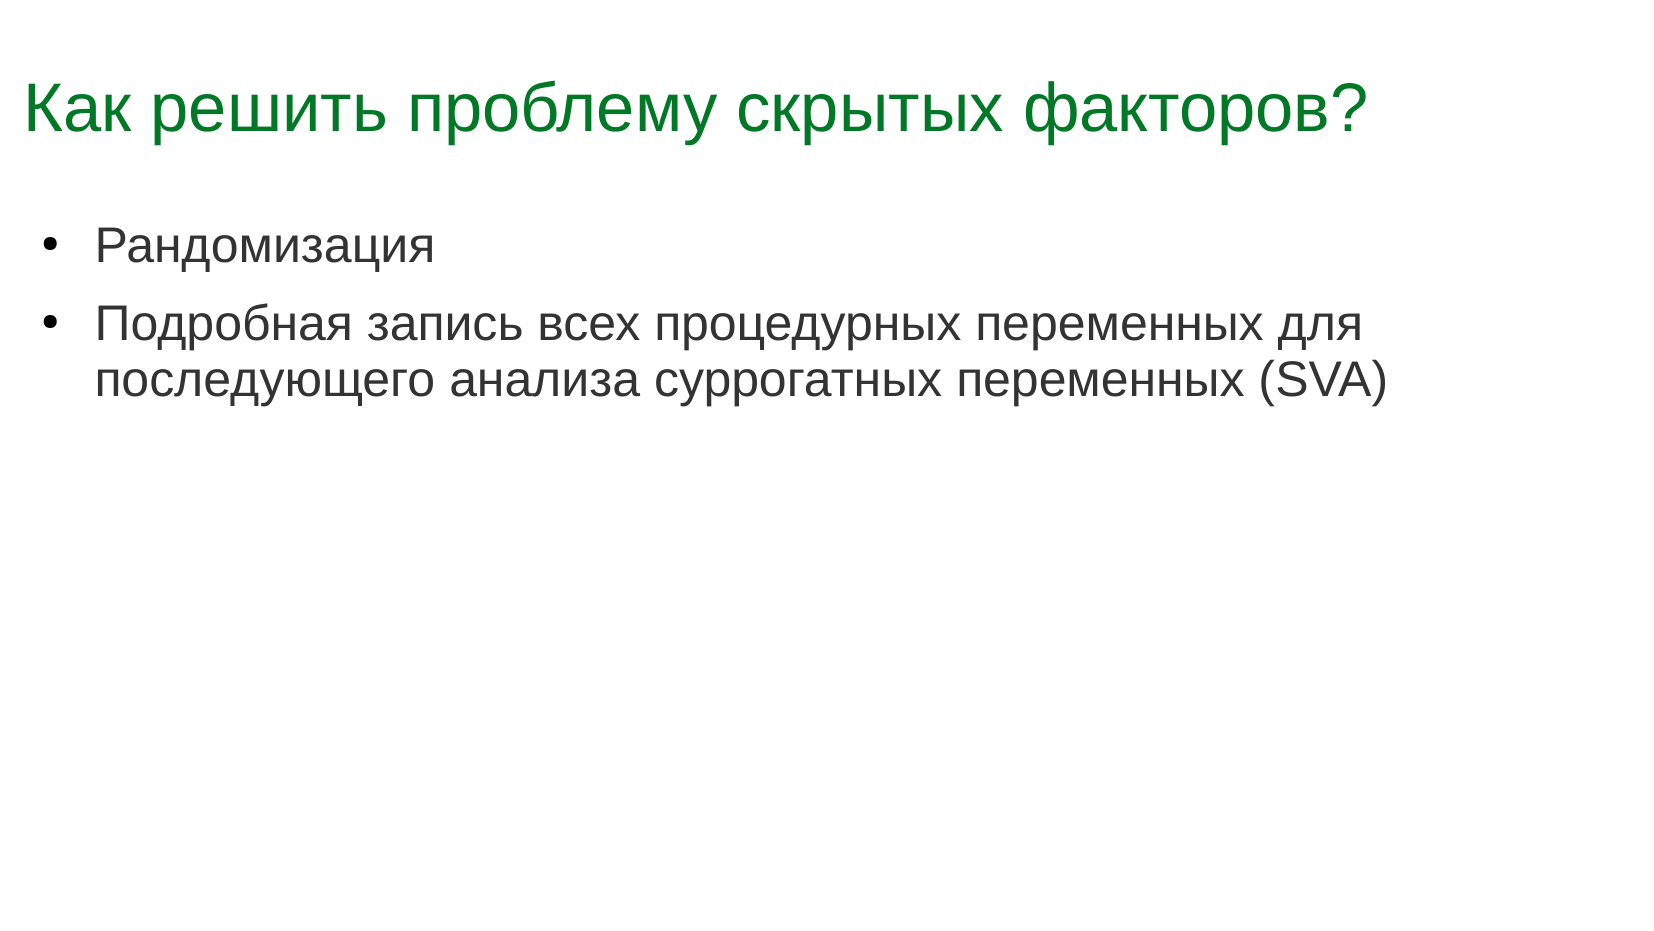

# Как решить проблему скрытых факторов?
Рандомизация
Подробная запись всех процедурных переменных для последующего анализа суррогатных переменных (SVA)